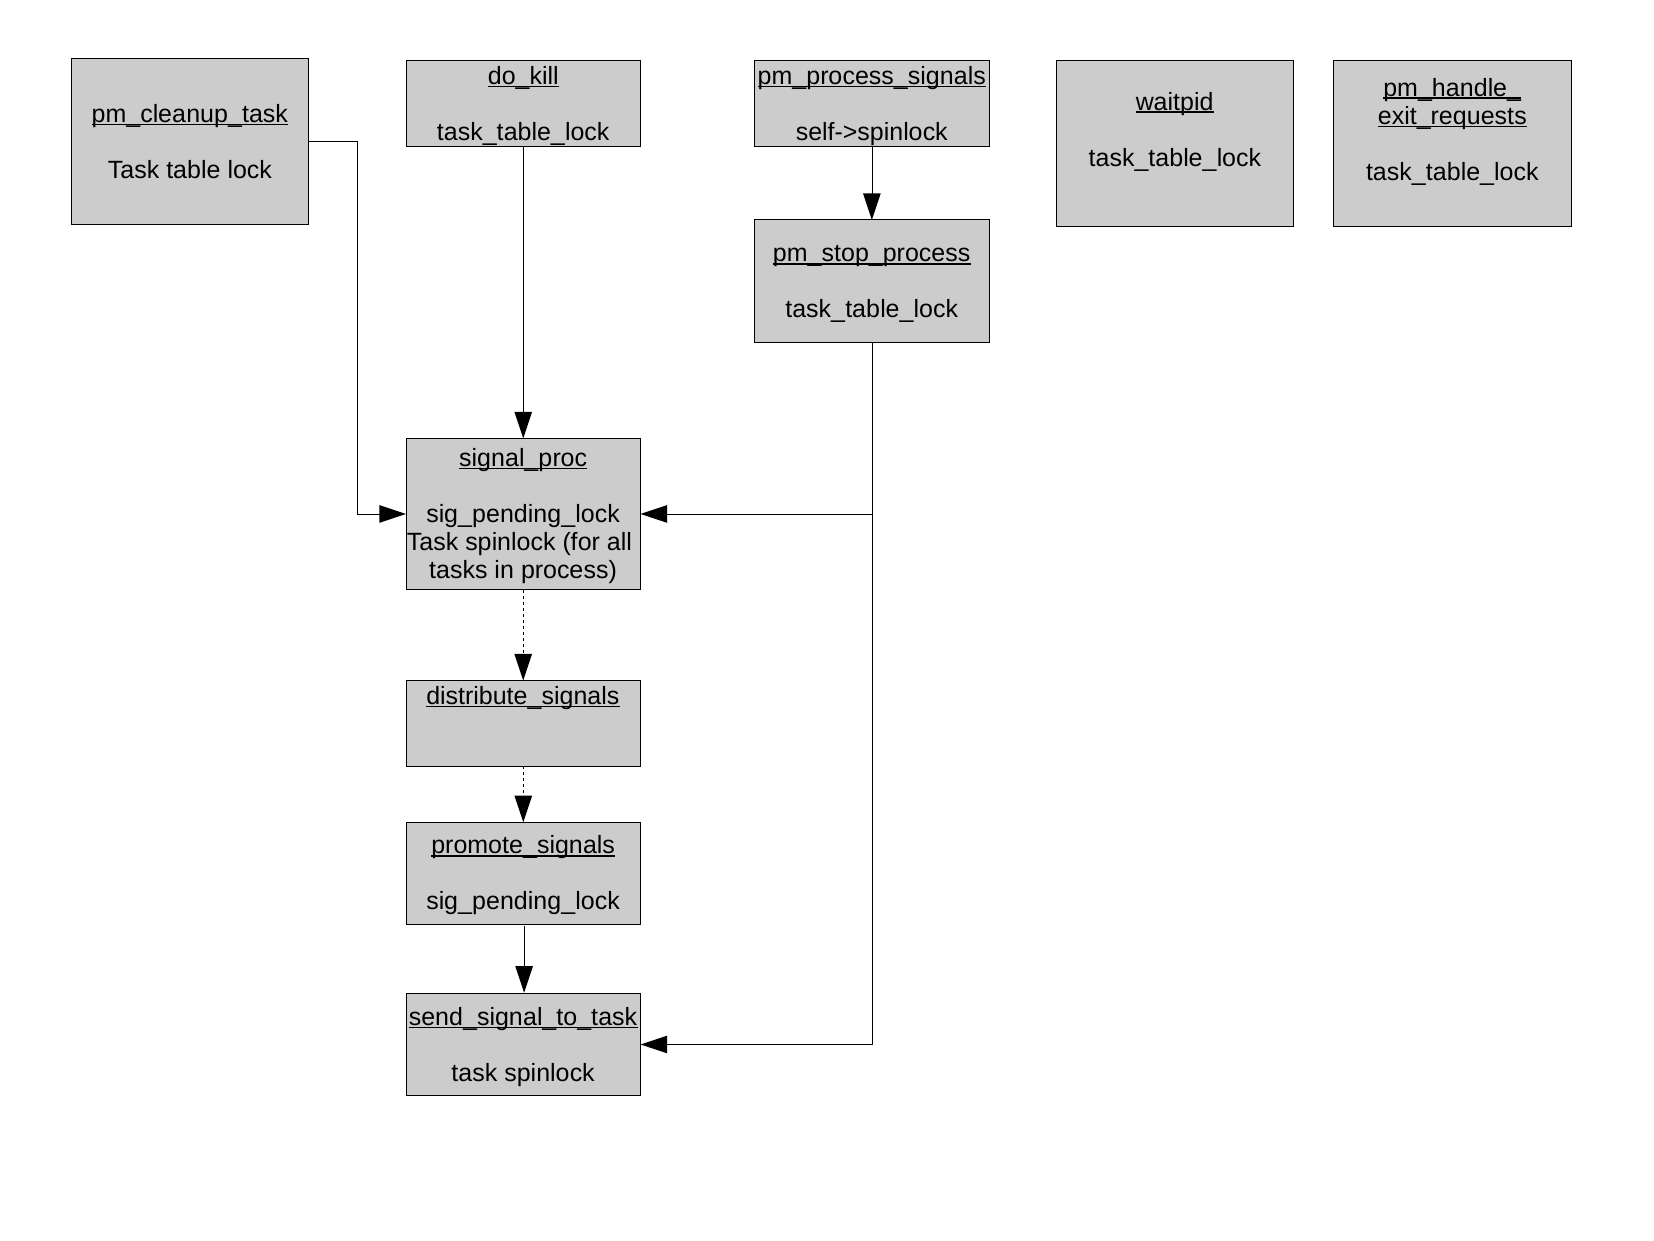

pm_cleanup_task
Task table lock
do_kill
task_table_lock
pm_process_signals
self->spinlock
waitpid
task_table_lock
pm_handle_
exit_requests
task_table_lock
pm_stop_process
task_table_lock
signal_proc
sig_pending_lock
Task spinlock (for all
tasks in process)
distribute_signals
promote_signals
sig_pending_lock
send_signal_to_task
task spinlock